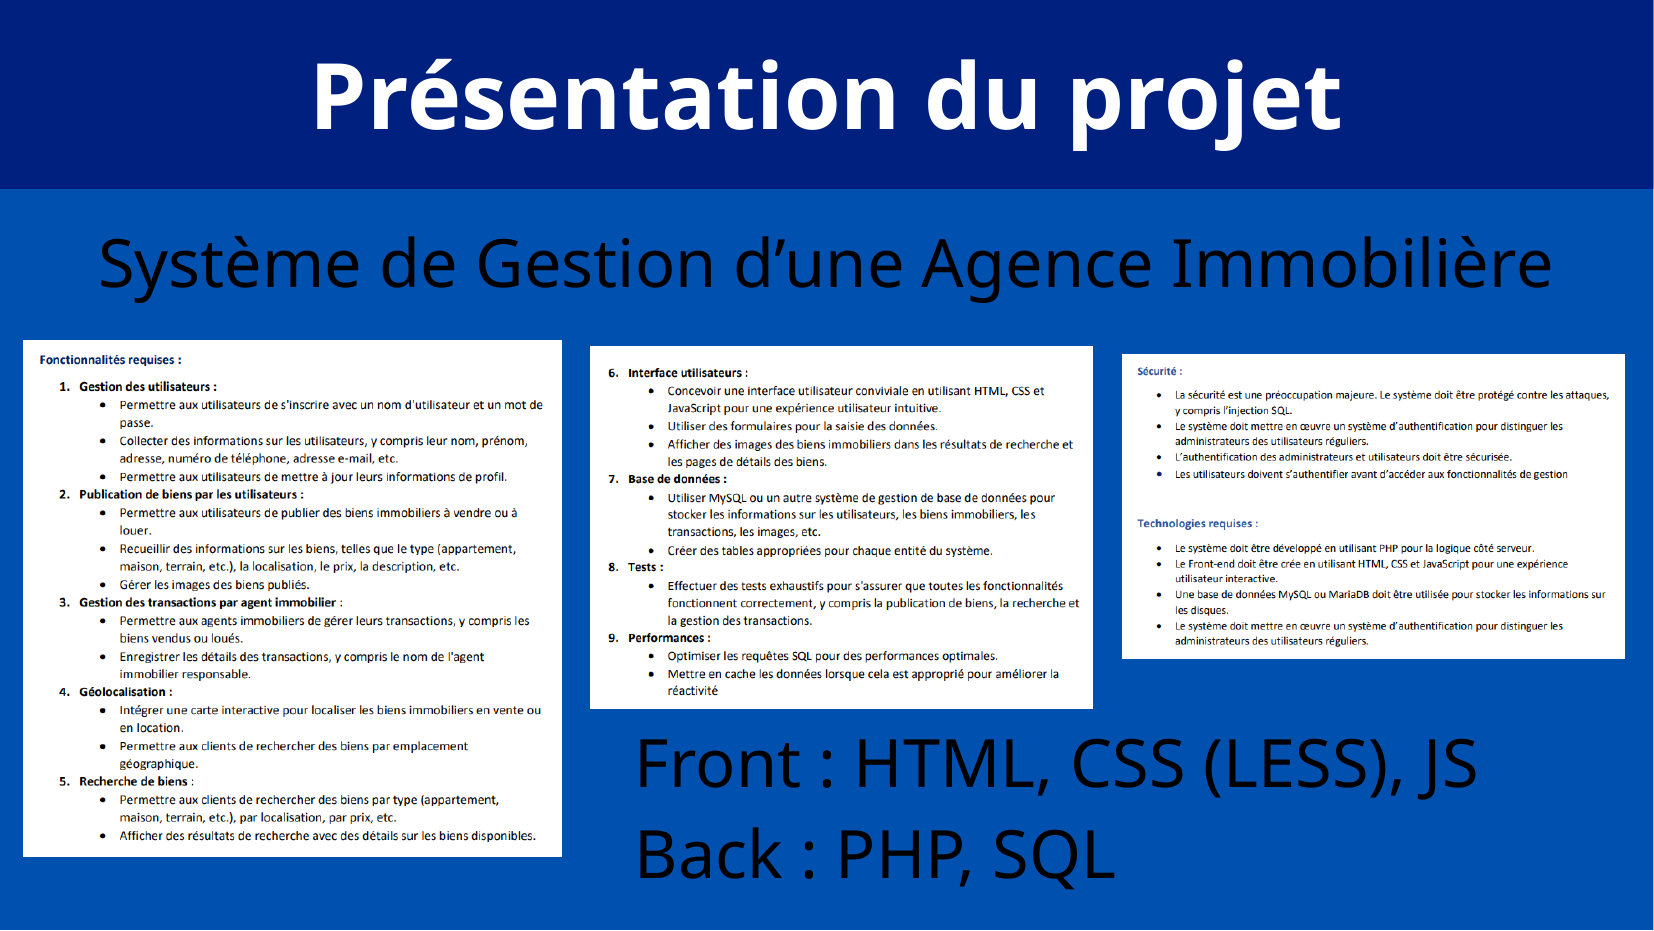

# Présentation du projet
Système de Gestion d’une Agence Immobilière
Front : HTML, CSS (LESS), JS
Back : PHP, SQL